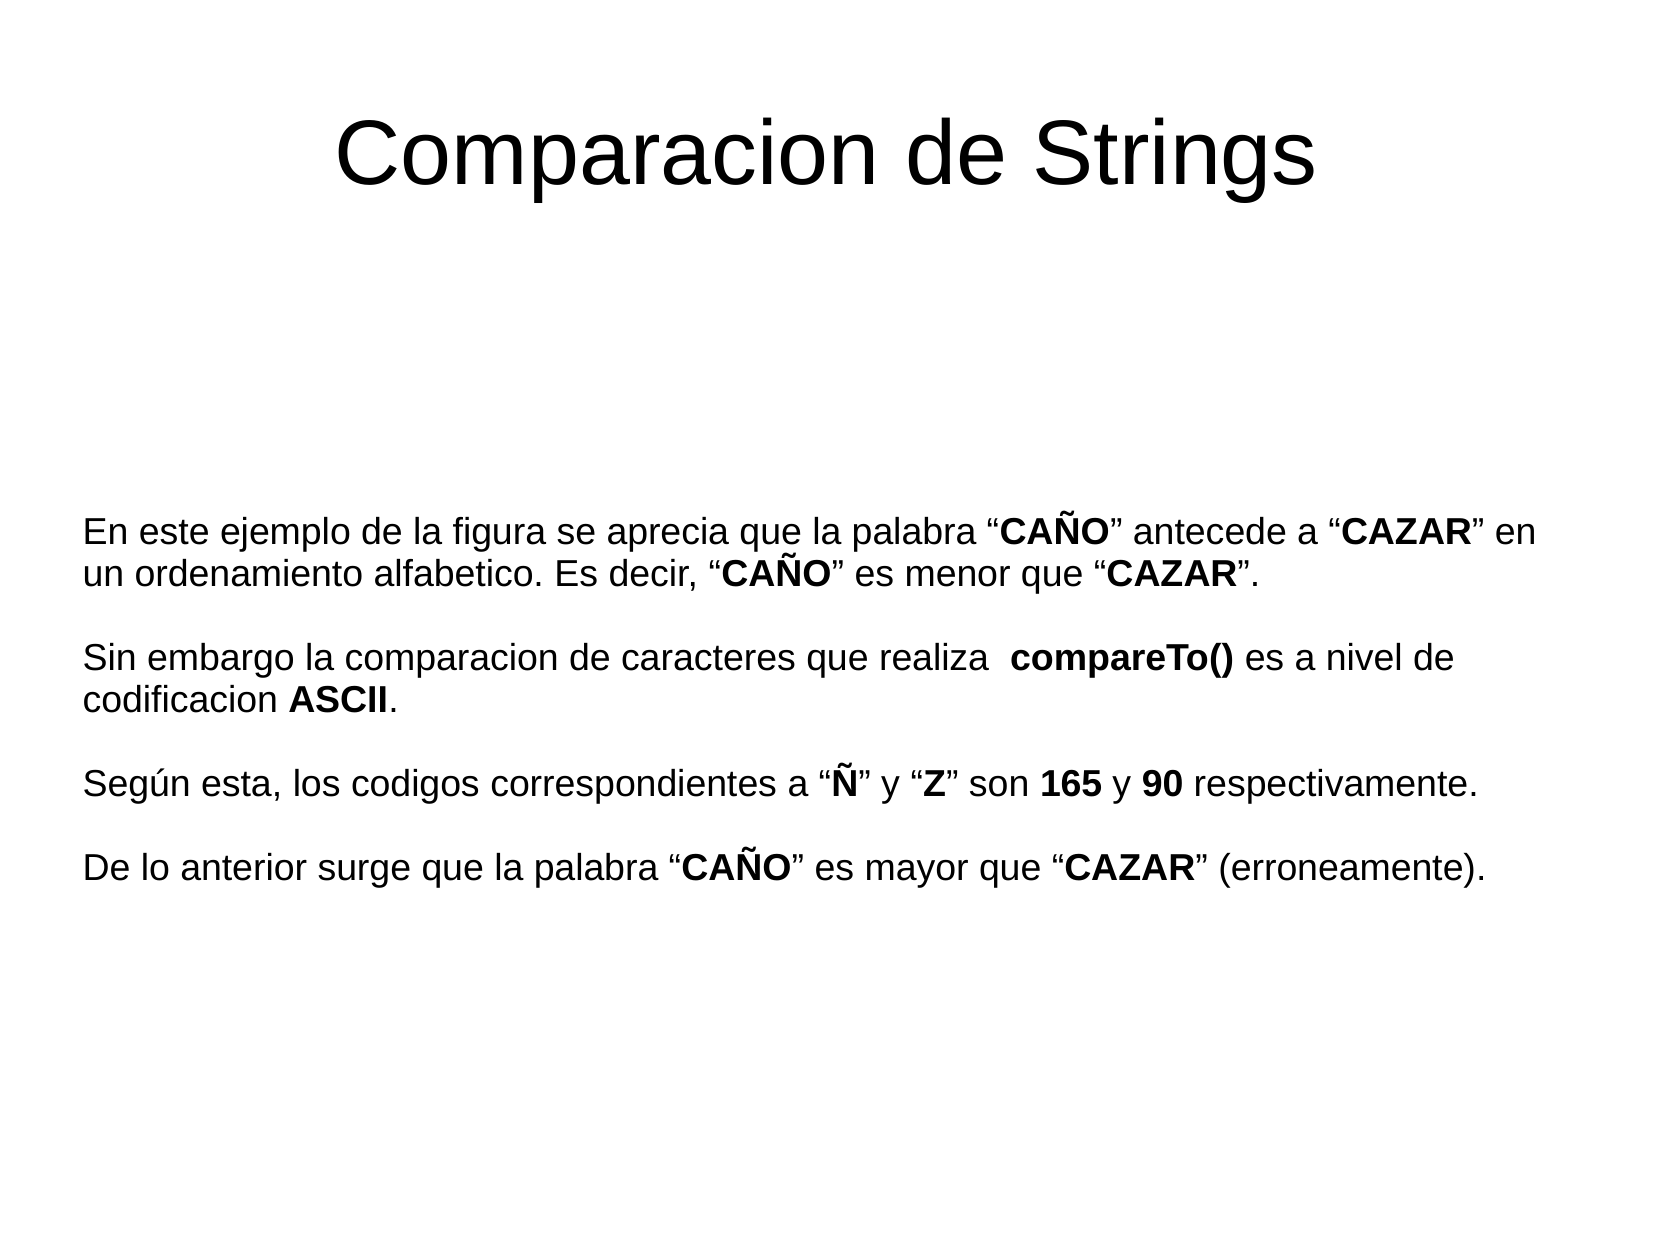

# Comparacion de Strings
En este ejemplo de la figura se aprecia que la palabra “CAÑO” antecede a “CAZAR” en un ordenamiento alfabetico. Es decir, “CAÑO” es menor que “CAZAR”.
Sin embargo la comparacion de caracteres que realiza compareTo() es a nivel de codificacion ASCII.
Según esta, los codigos correspondientes a “Ñ” y “Z” son 165 y 90 respectivamente.
De lo anterior surge que la palabra “CAÑO” es mayor que “CAZAR” (erroneamente).